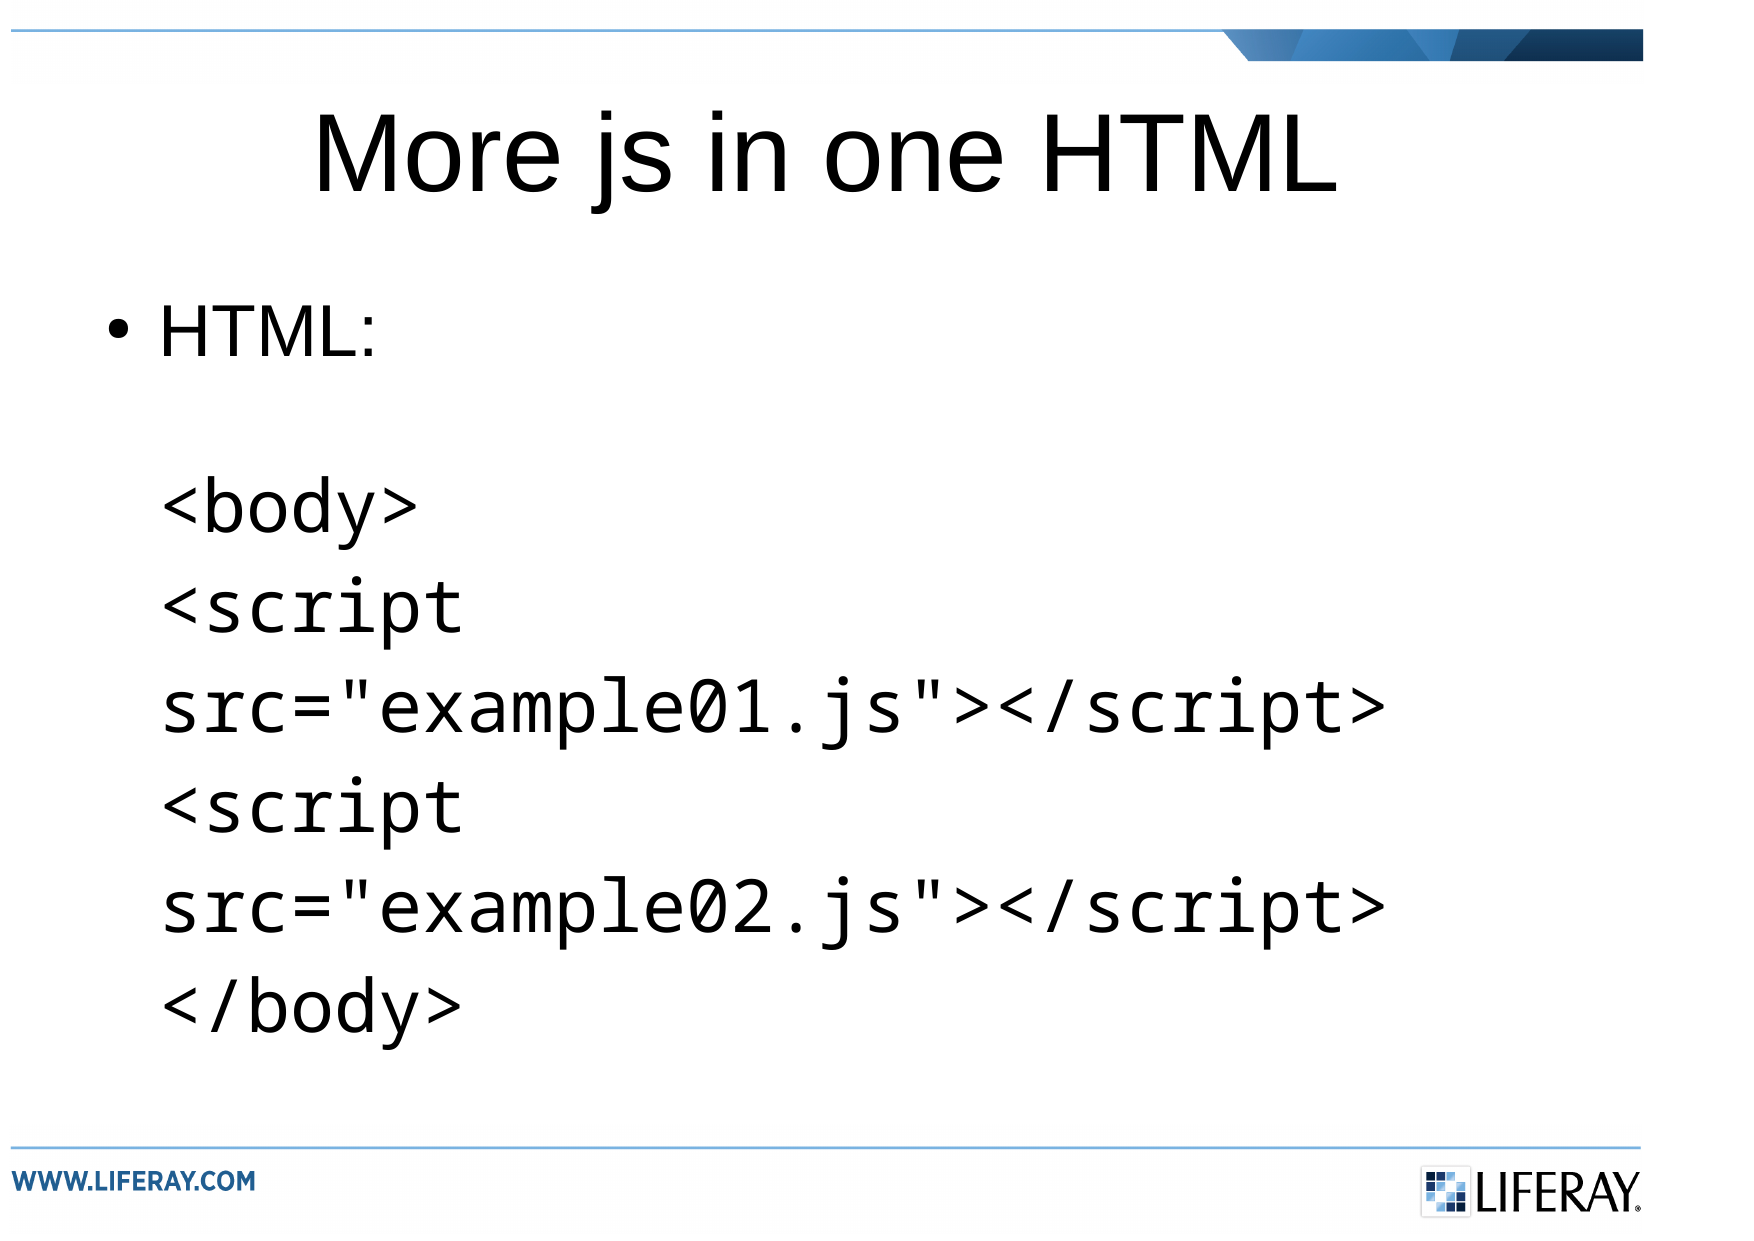

# More js in one HTML
HTML:
<body>
<script src="example01.js"></script>
<script src="example02.js"></script>
</body>